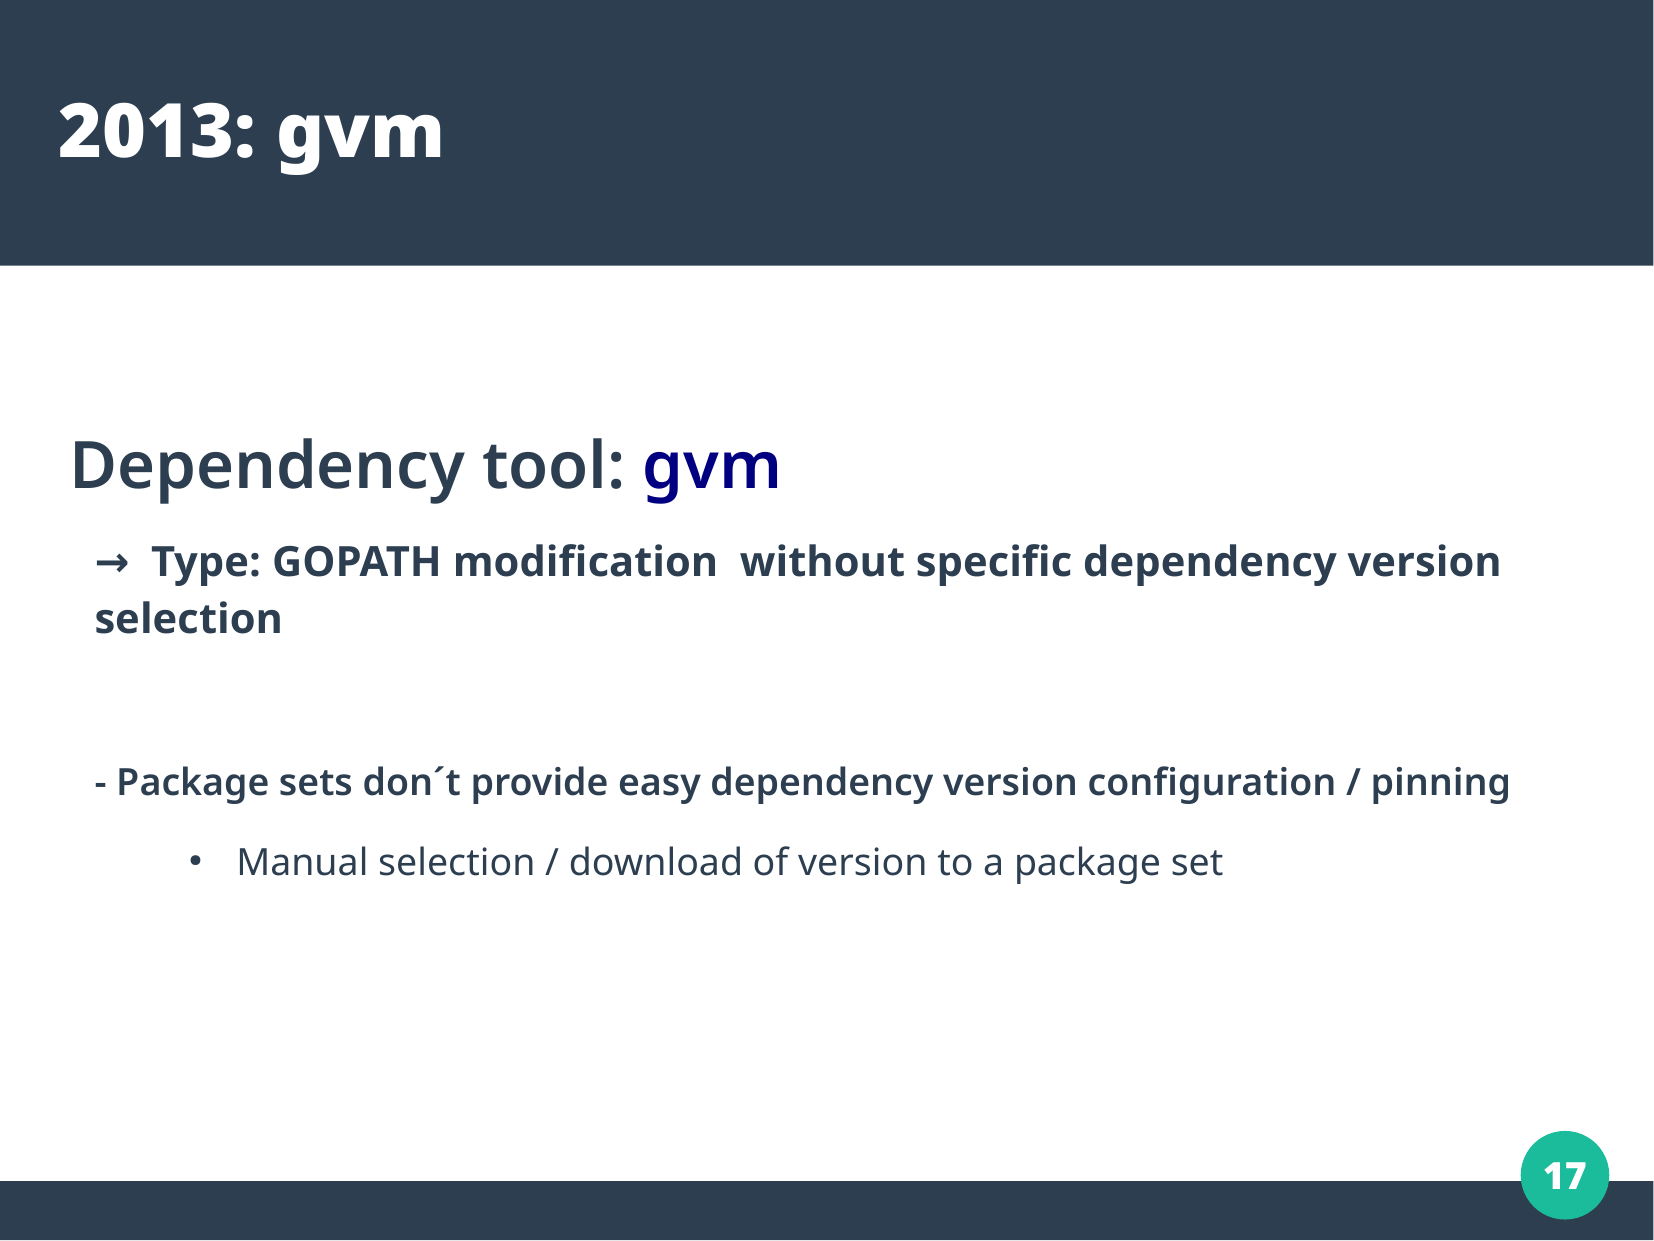

# 2013: gvm
Dependency tool: gvm
→ Type: GOPATH modification without specific dependency version selection
- Package sets don´t provide easy dependency version configuration / pinning
Manual selection / download of version to a package set
17